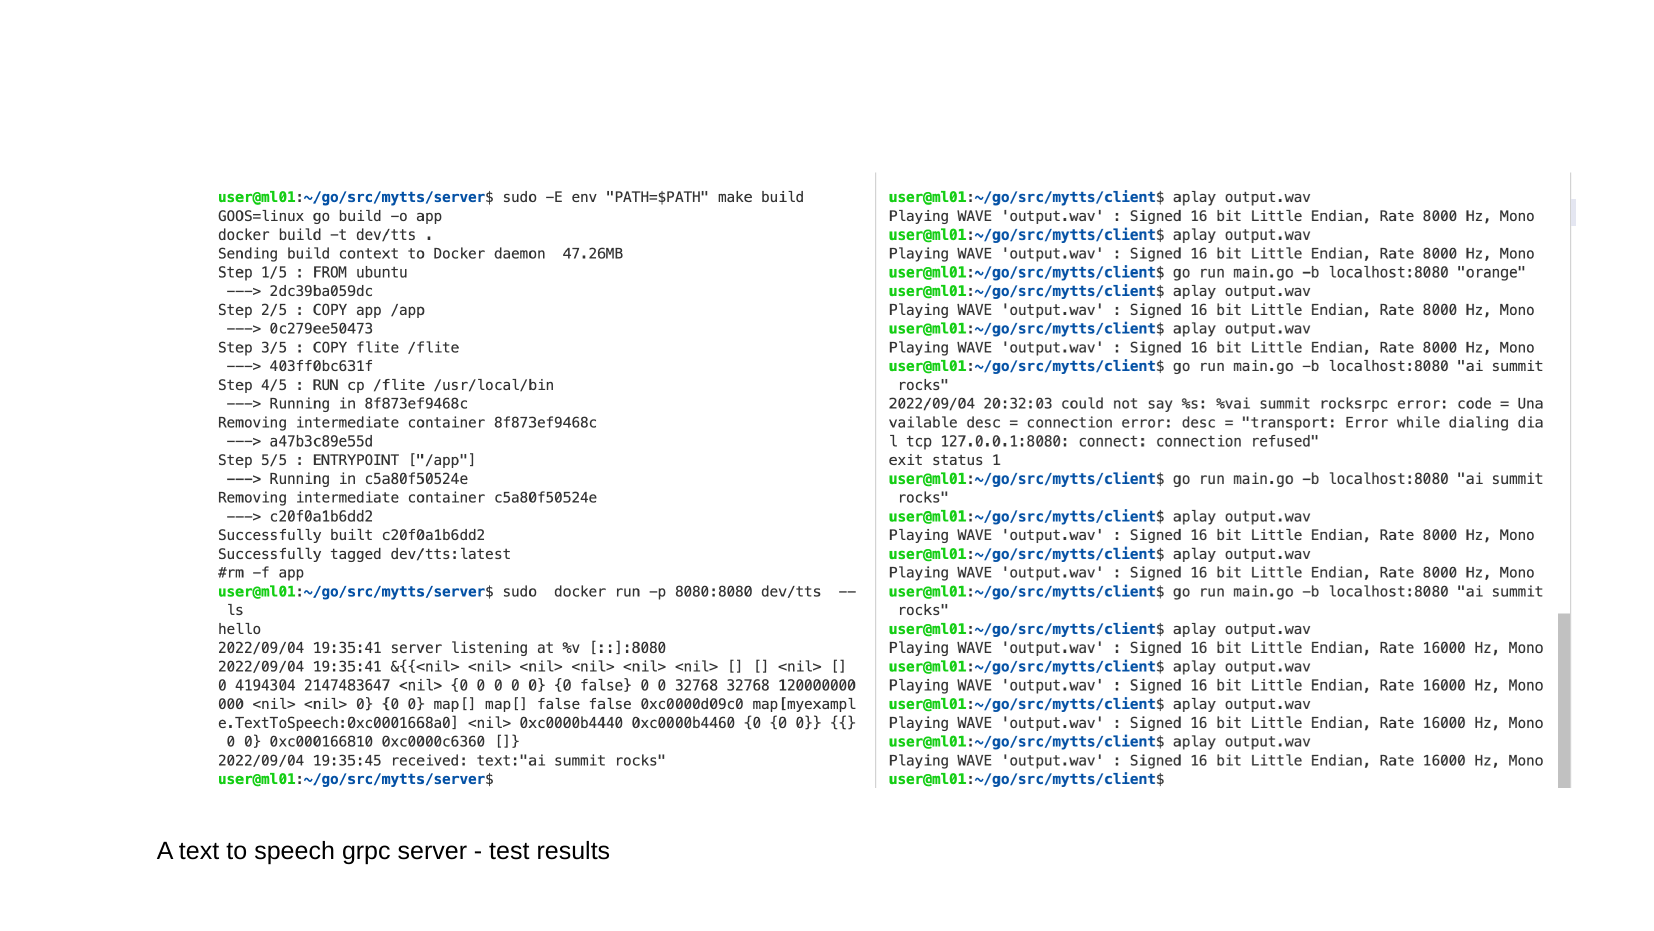

A text to speech grpc server - test results